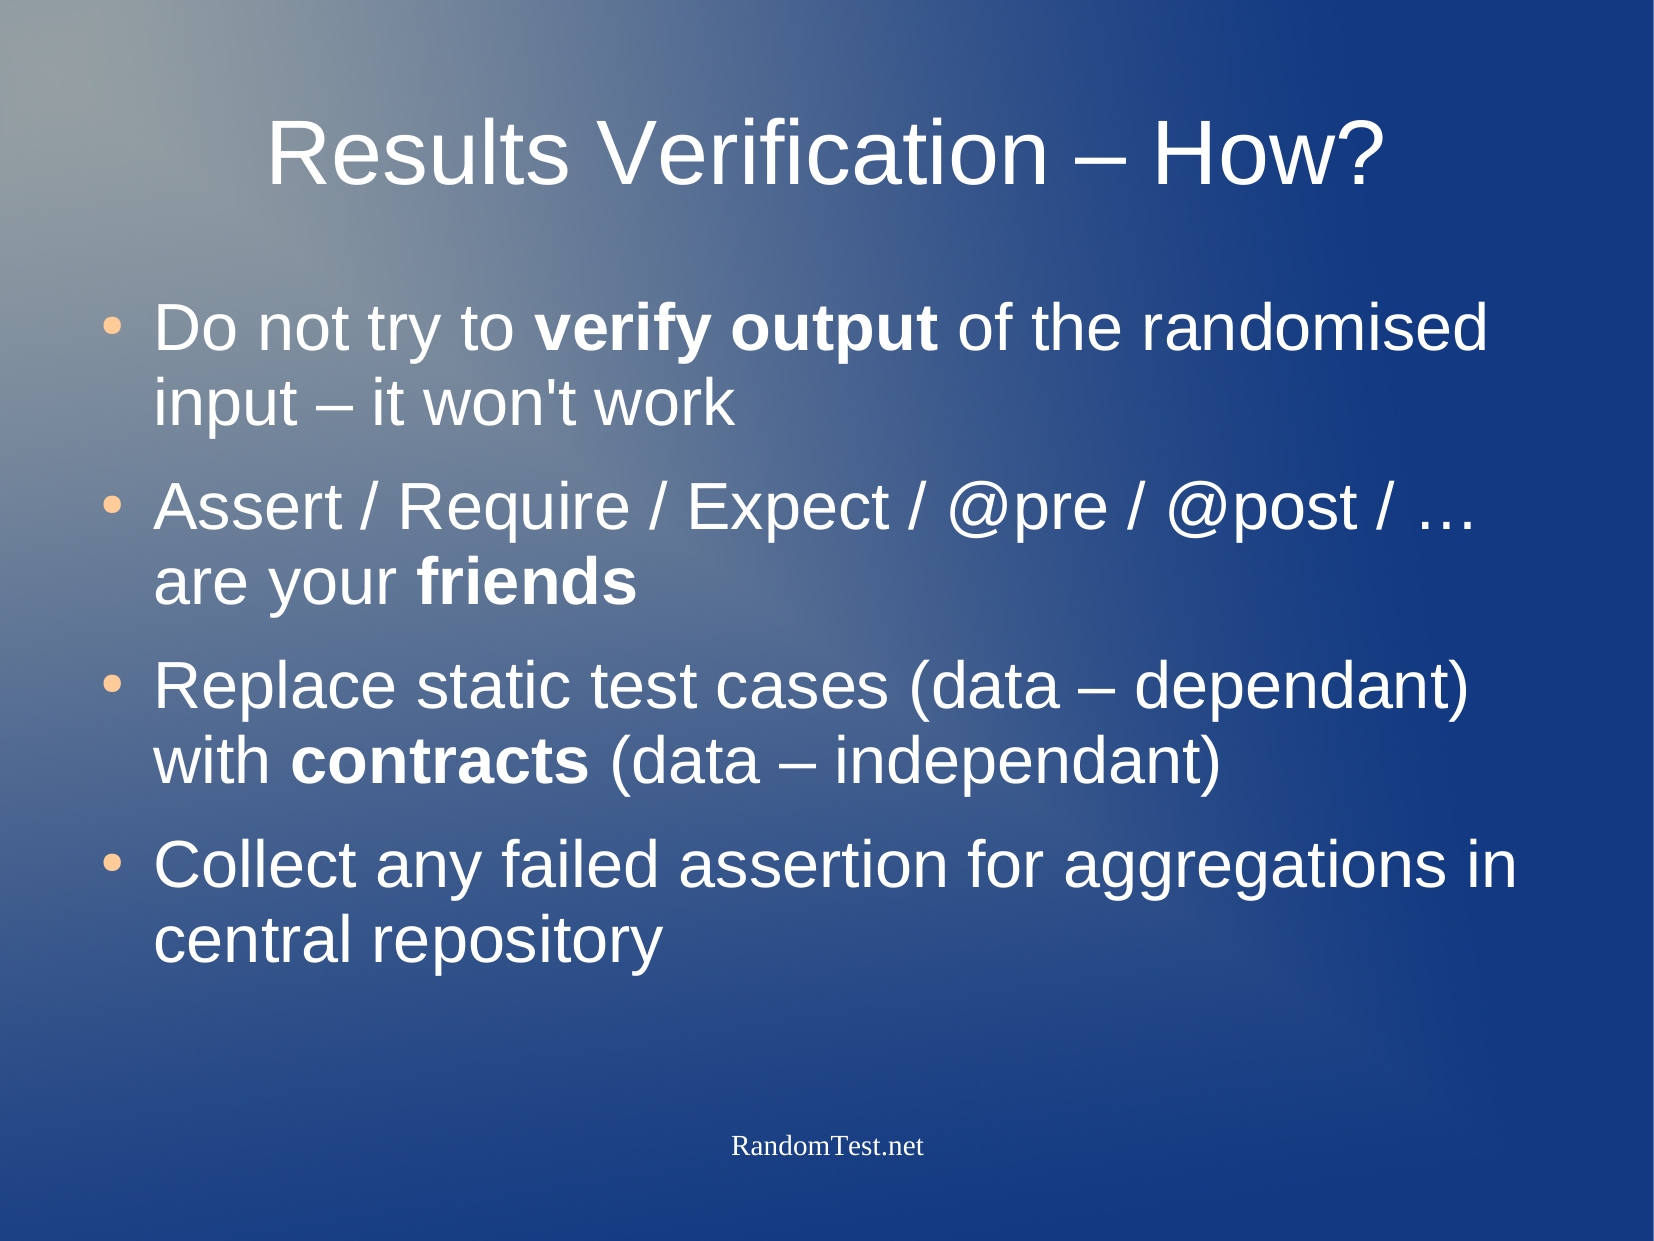

# Results Verification – How?
Do not try to verify output of the randomised input – it won't work
Assert / Require / Expect / @pre / @post / … are your friends
Replace static test cases (data – dependant) with contracts (data – independant)
Collect any failed assertion for aggregations in central repository
RandomTest.net